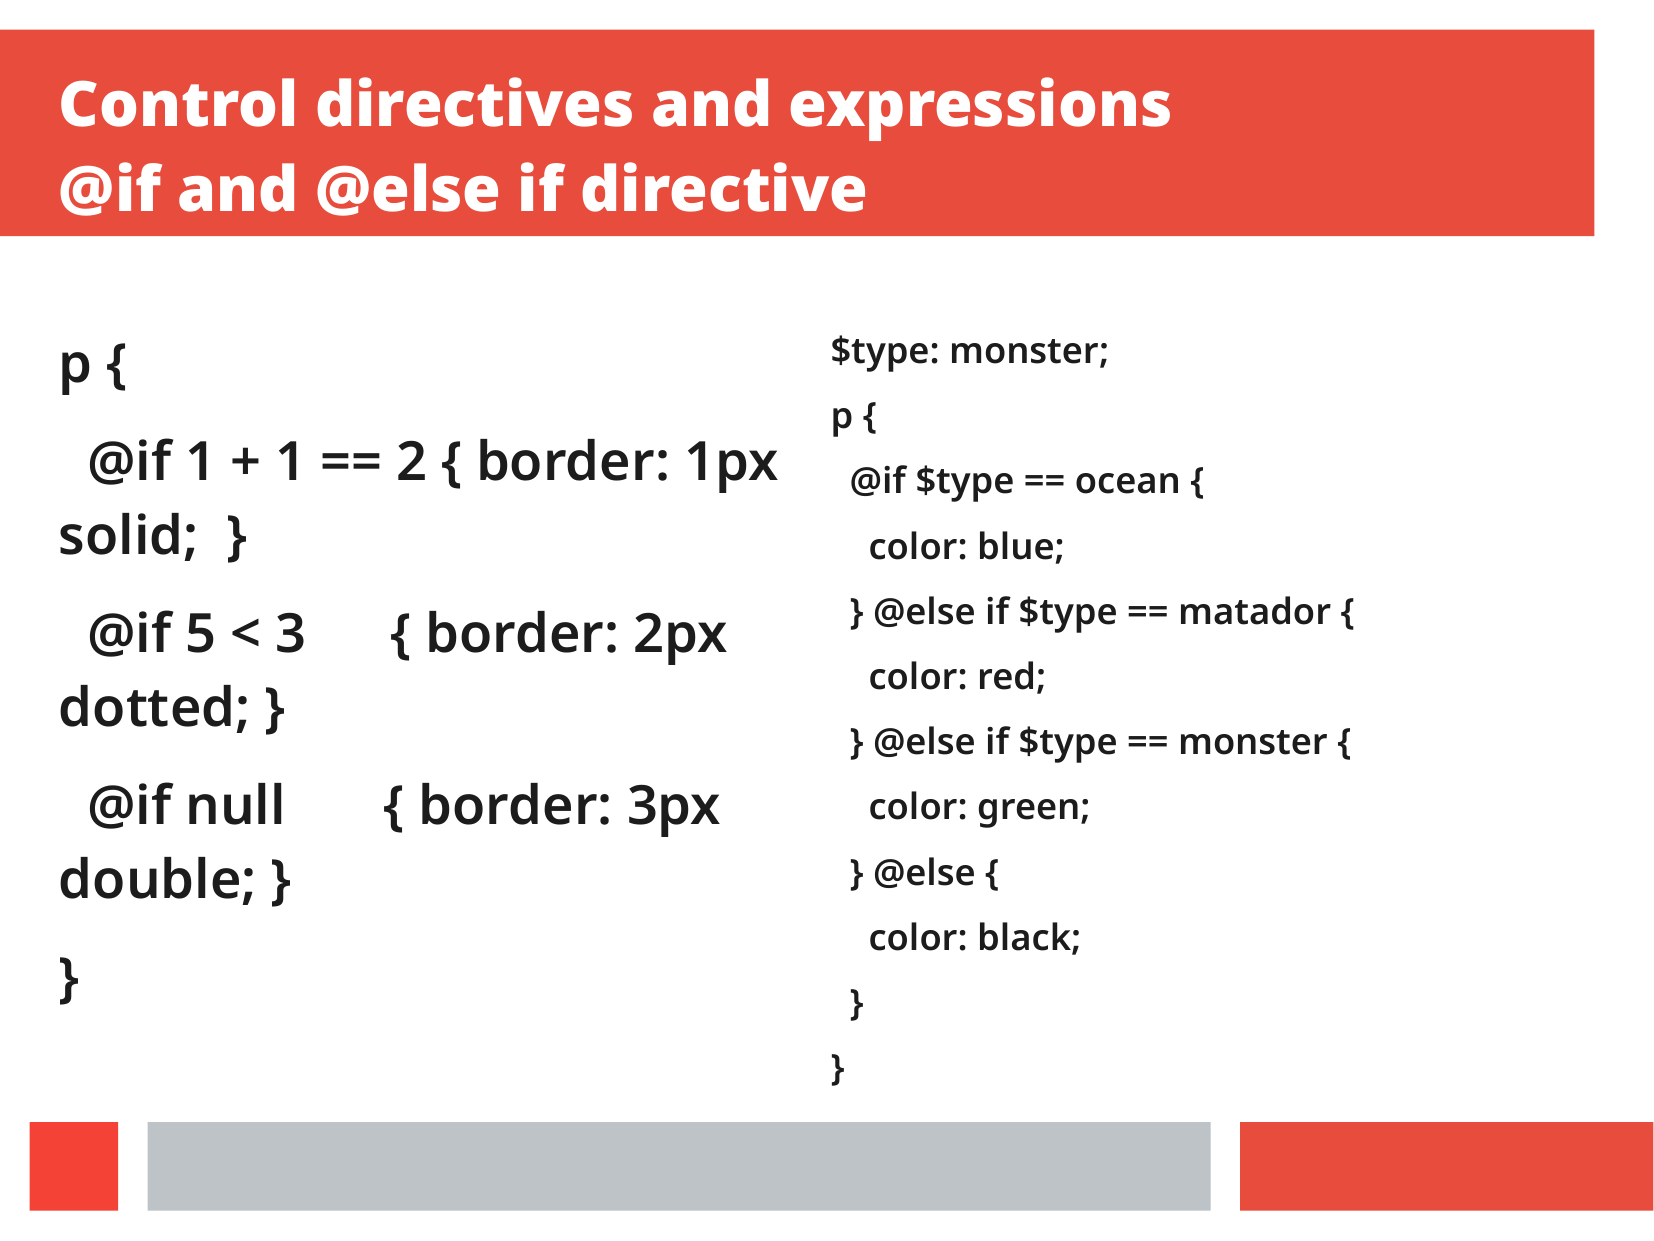

# Control directives and expressions @if and @else if directive
p {
 @if 1 + 1 == 2 { border: 1px solid; }
 @if 5 < 3 { border: 2px dotted; }
 @if null { border: 3px double; }
}
$type: monster;
p {
 @if $type == ocean {
 color: blue;
 } @else if $type == matador {
 color: red;
 } @else if $type == monster {
 color: green;
 } @else {
 color: black;
 }
}